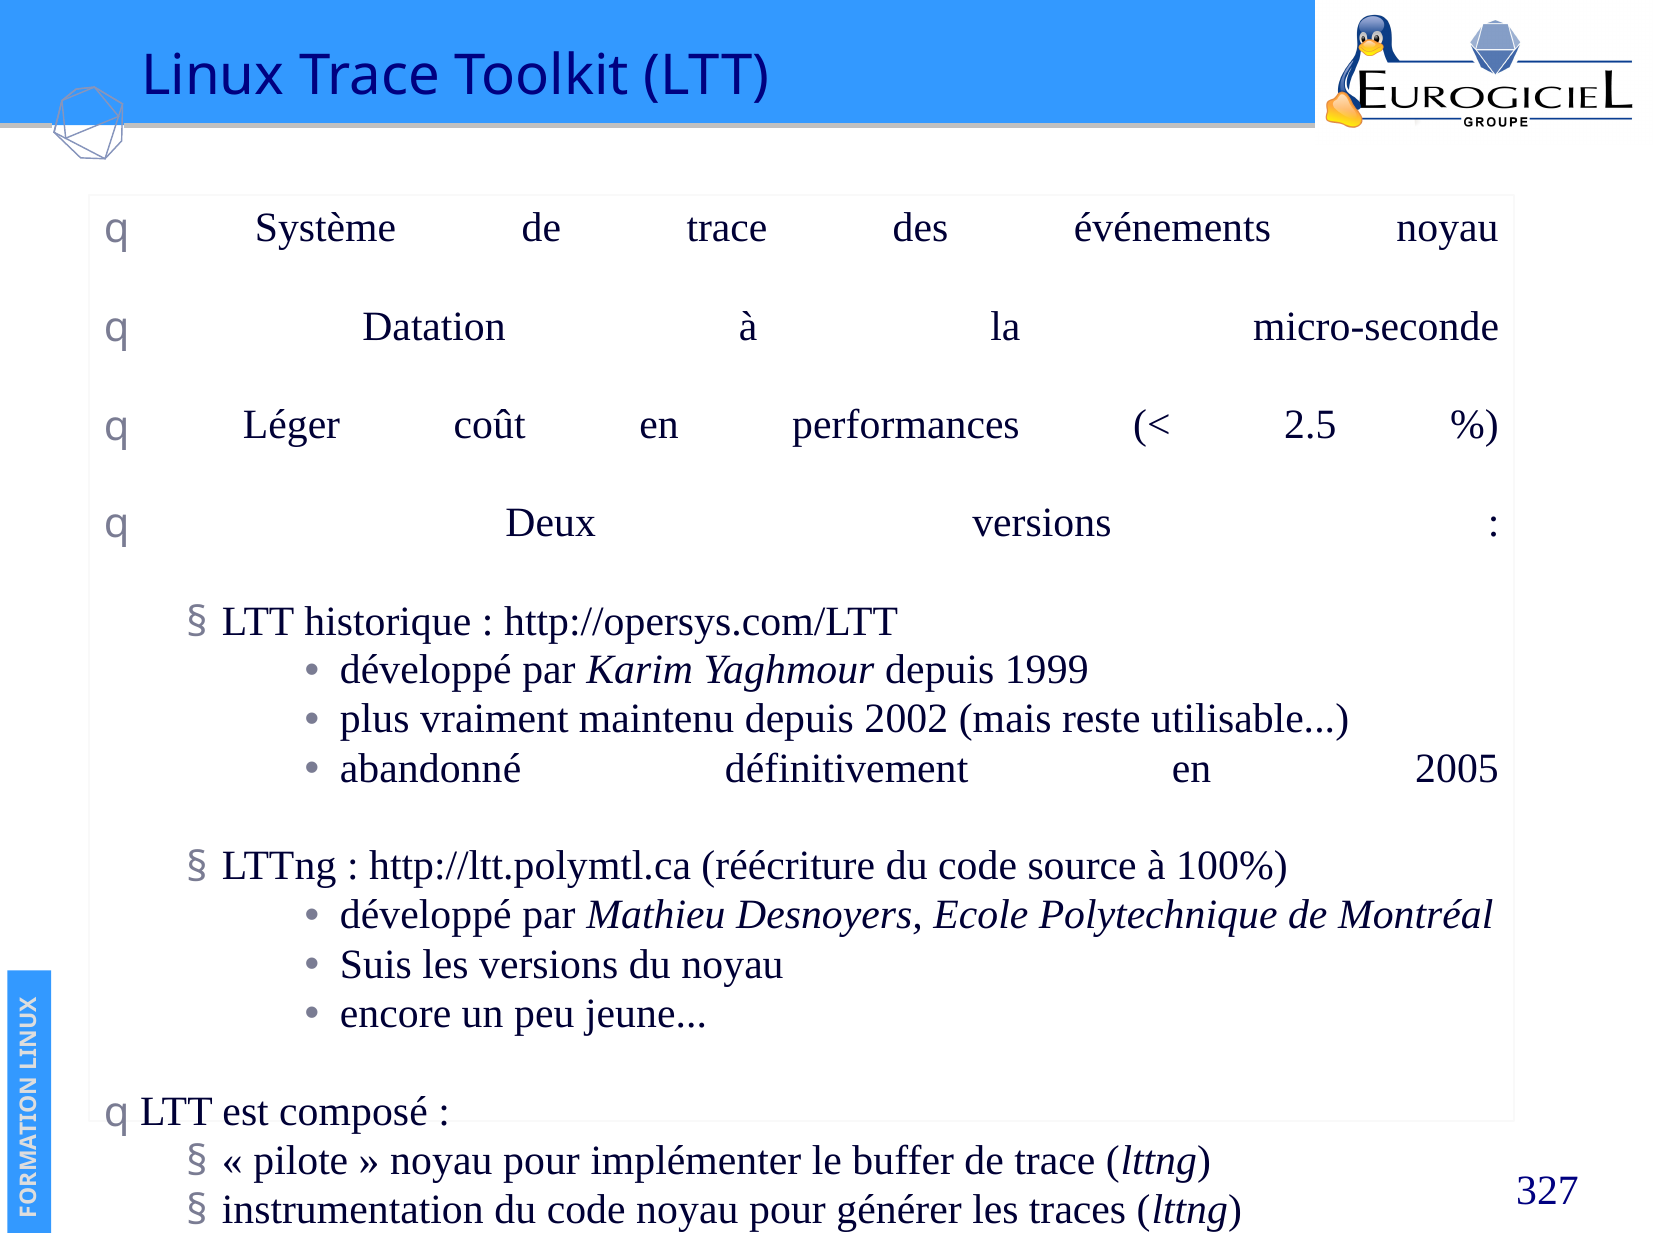

# Linux Trace Toolkit (LTT)
 Système de trace des événements noyau
 Datation à la micro-seconde
 Léger coût en performances (< 2.5 %)
 Deux versions :
LTT historique : http://opersys.com/LTT
développé par Karim Yaghmour depuis 1999
plus vraiment maintenu depuis 2002 (mais reste utilisable...)
abandonné définitivement en 2005
LTTng : http://ltt.polymtl.ca (réécriture du code source à 100%)
développé par Mathieu Desnoyers, Ecole Polytechnique de Montréal
Suis les versions du noyau
encore un peu jeune...
 LTT est composé :
« pilote » noyau pour implémenter le buffer de trace (lttng)
instrumentation du code noyau pour générer les traces (lttng)
utilitaires de collecte (lttctl)
utilitaires de visualisation des traces (lttv)